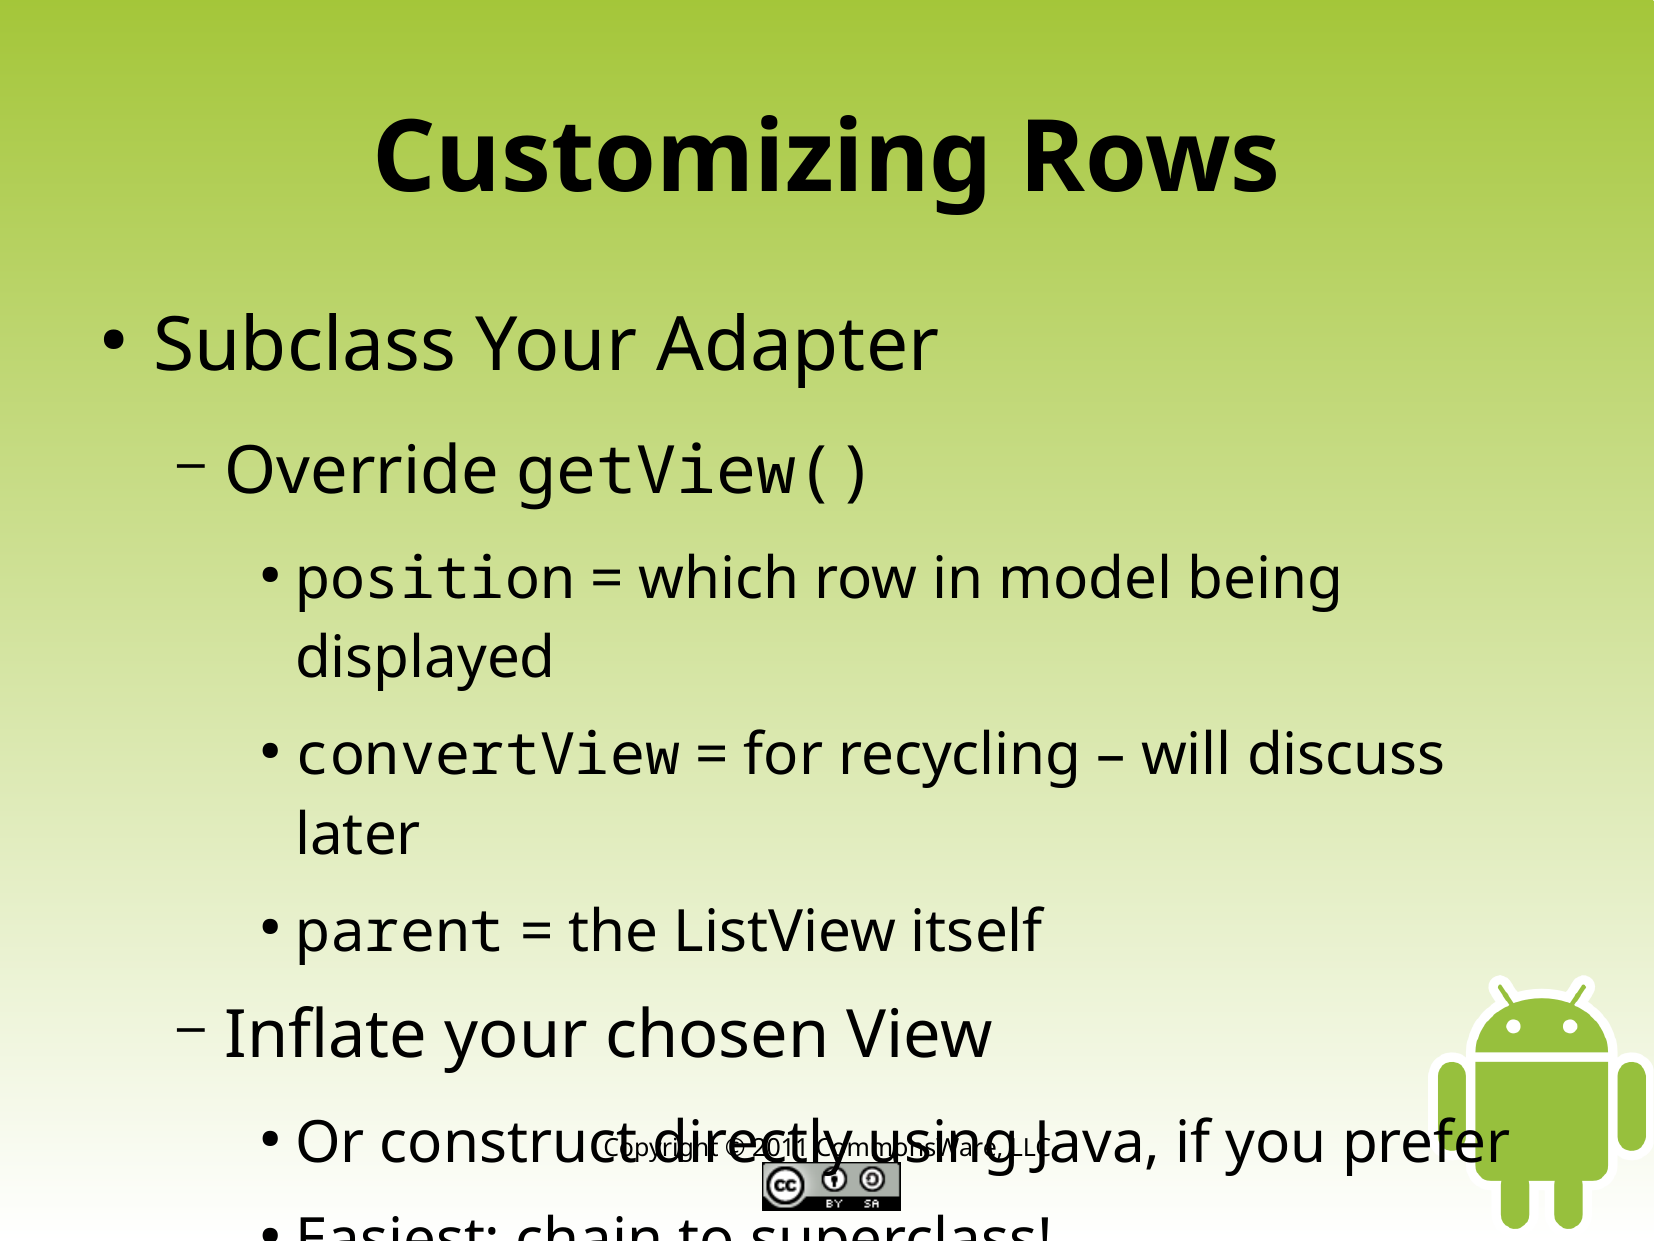

# Customizing Rows
Subclass Your Adapter
Override getView()
position = which row in model being displayed
convertView = for recycling – will discuss later
parent = the ListView itself
Inflate your chosen View
Or construct directly using Java, if you prefer
Easiest: chain to superclass!